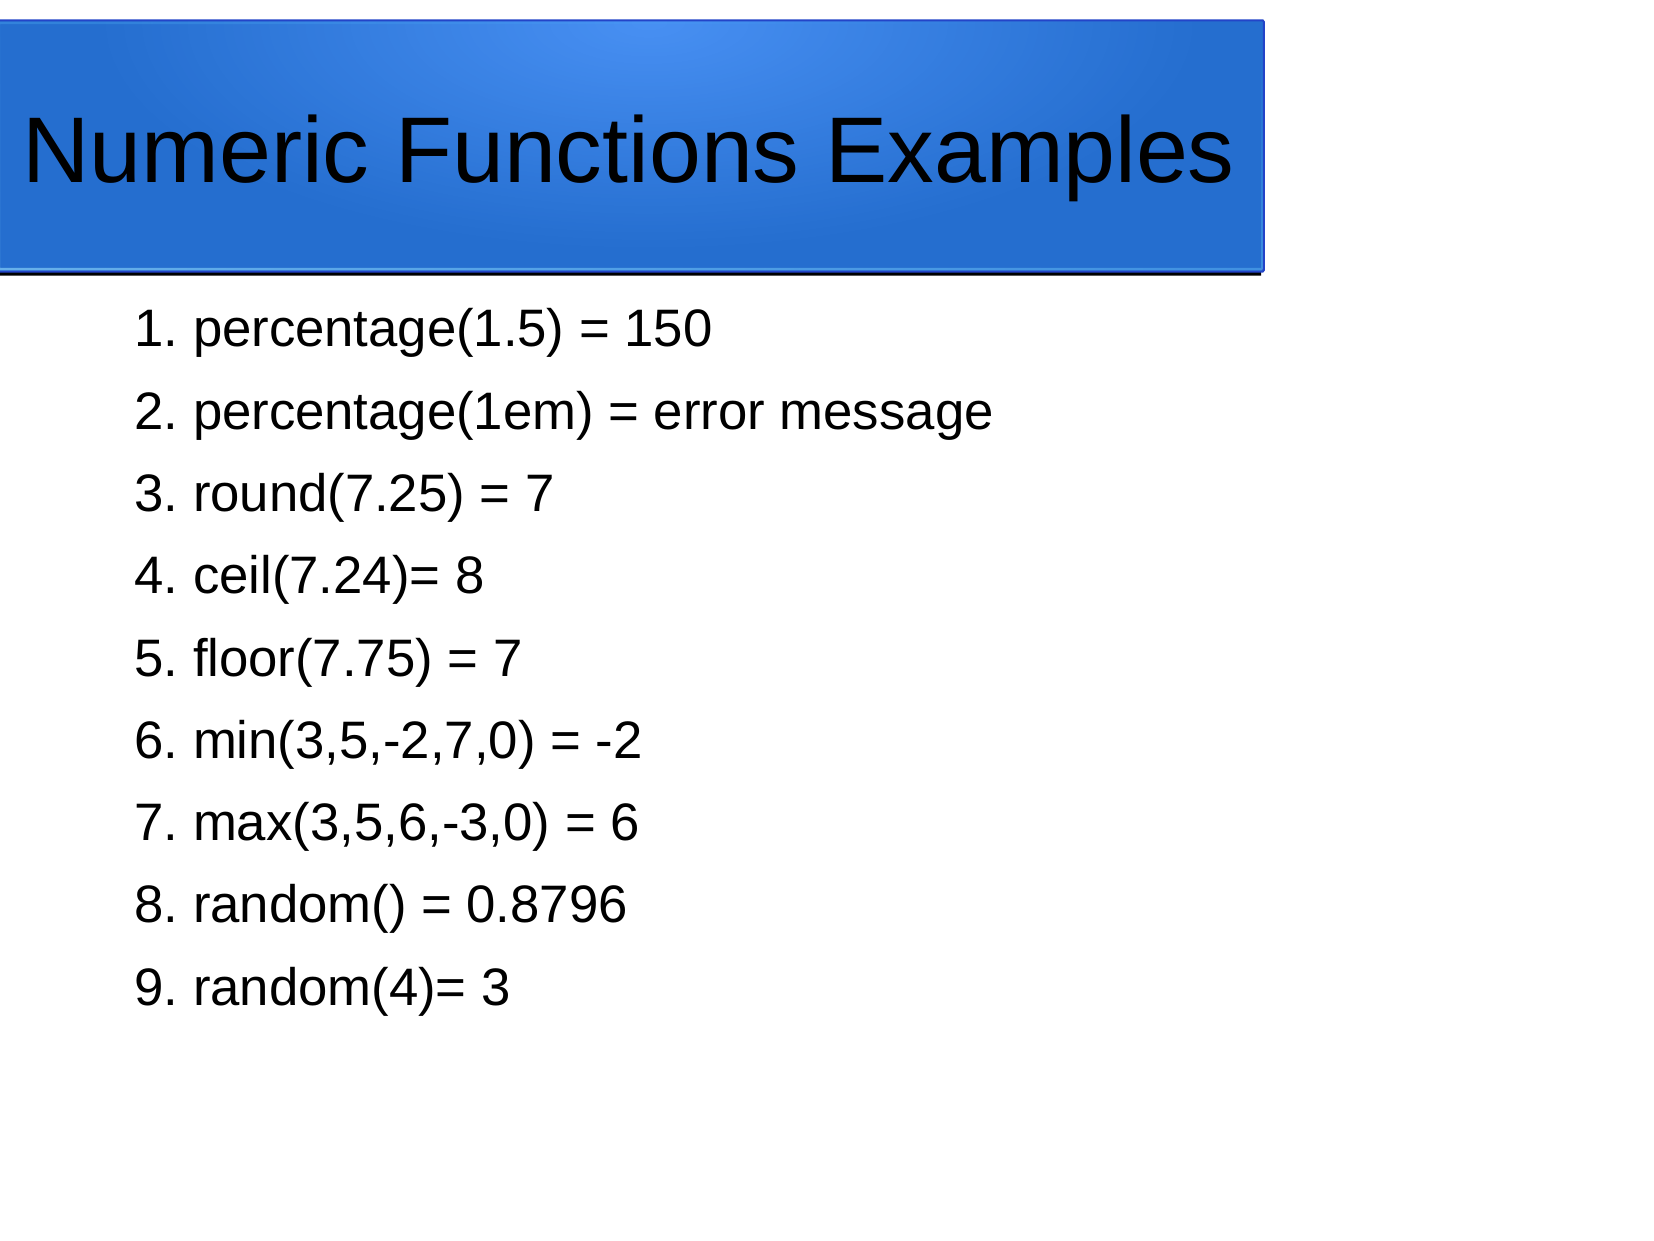

# Numeric Functions Examples
1. percentage(1.5) = 150
2. percentage(1em) = error message
3. round(7.25) = 7
4. ceil(7.24)= 8
5. floor(7.75) = 7
6. min(3,5,-2,7,0) = -2
7. max(3,5,6,-3,0) = 6
8. random() = 0.8796
9. random(4)= 3